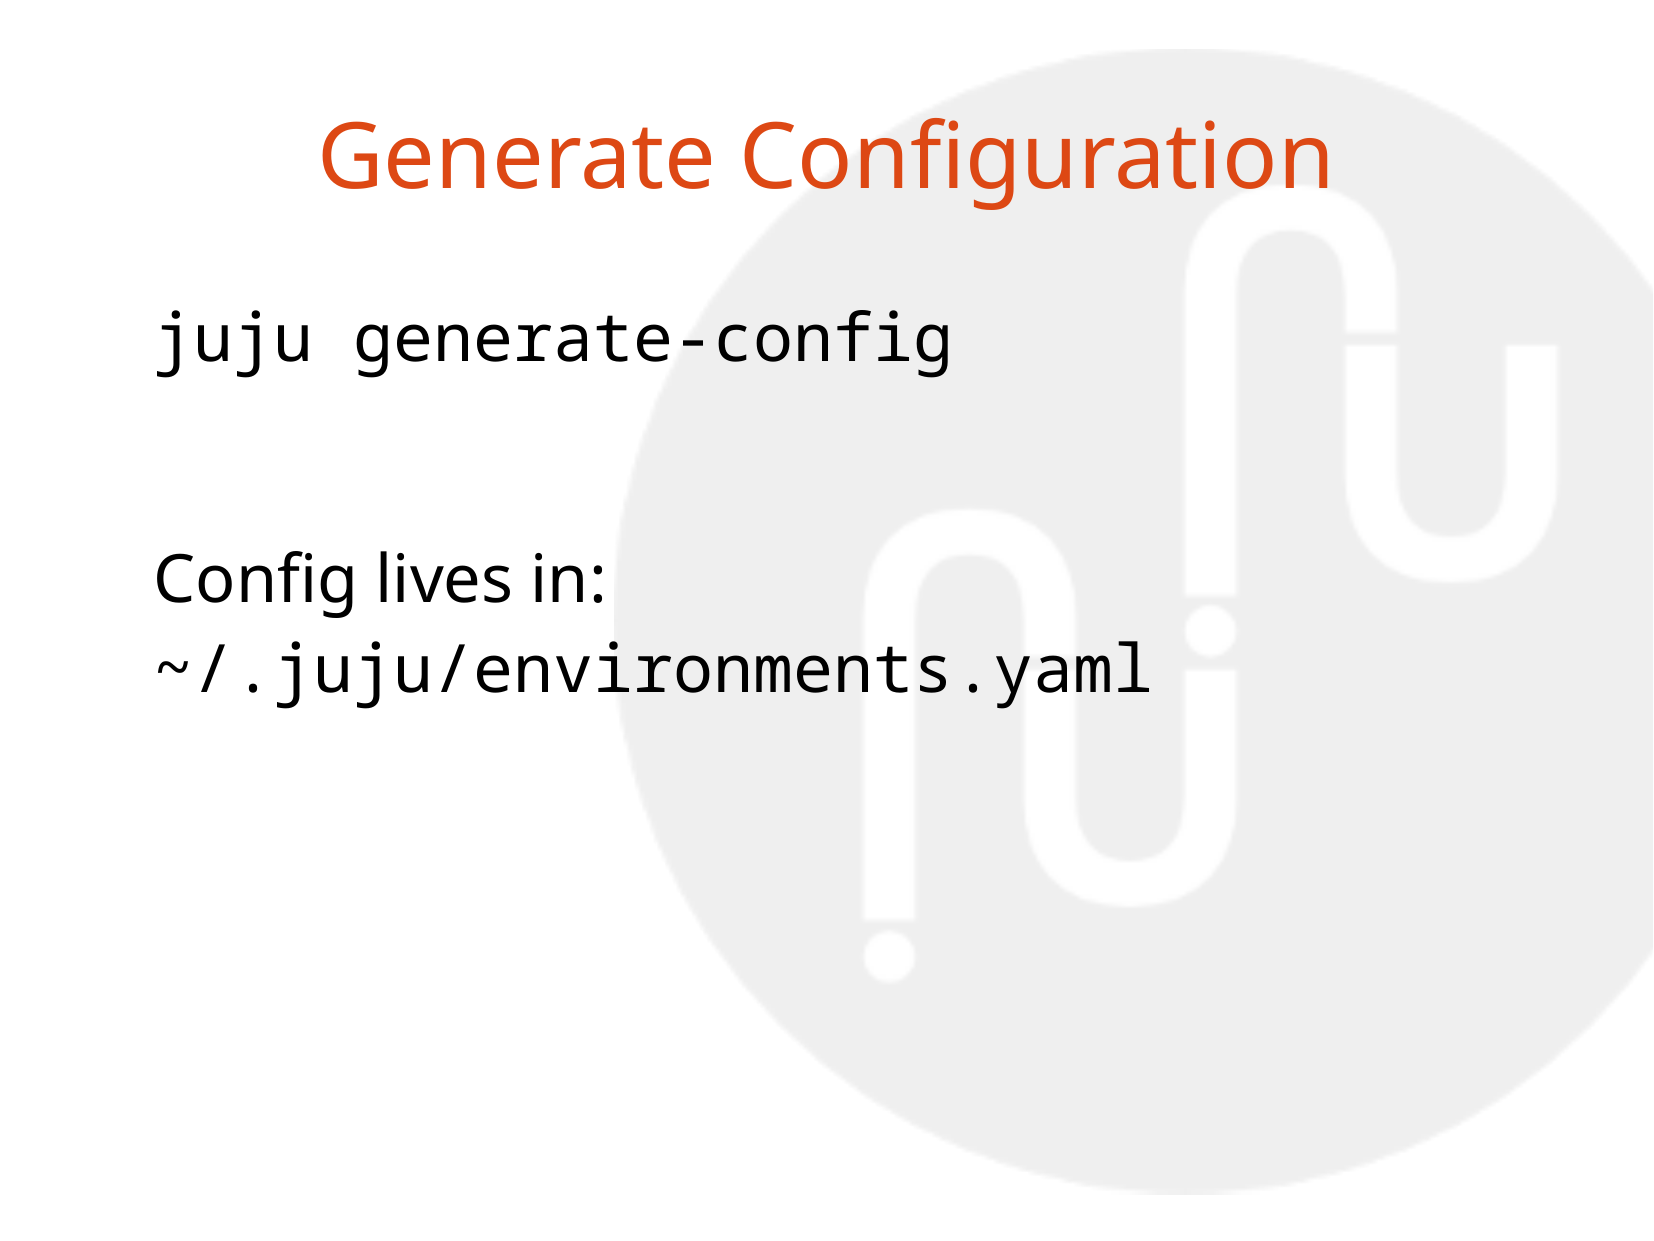

# Generate Configuration
juju generate-config
Config lives in: ~/.juju/environments.yaml